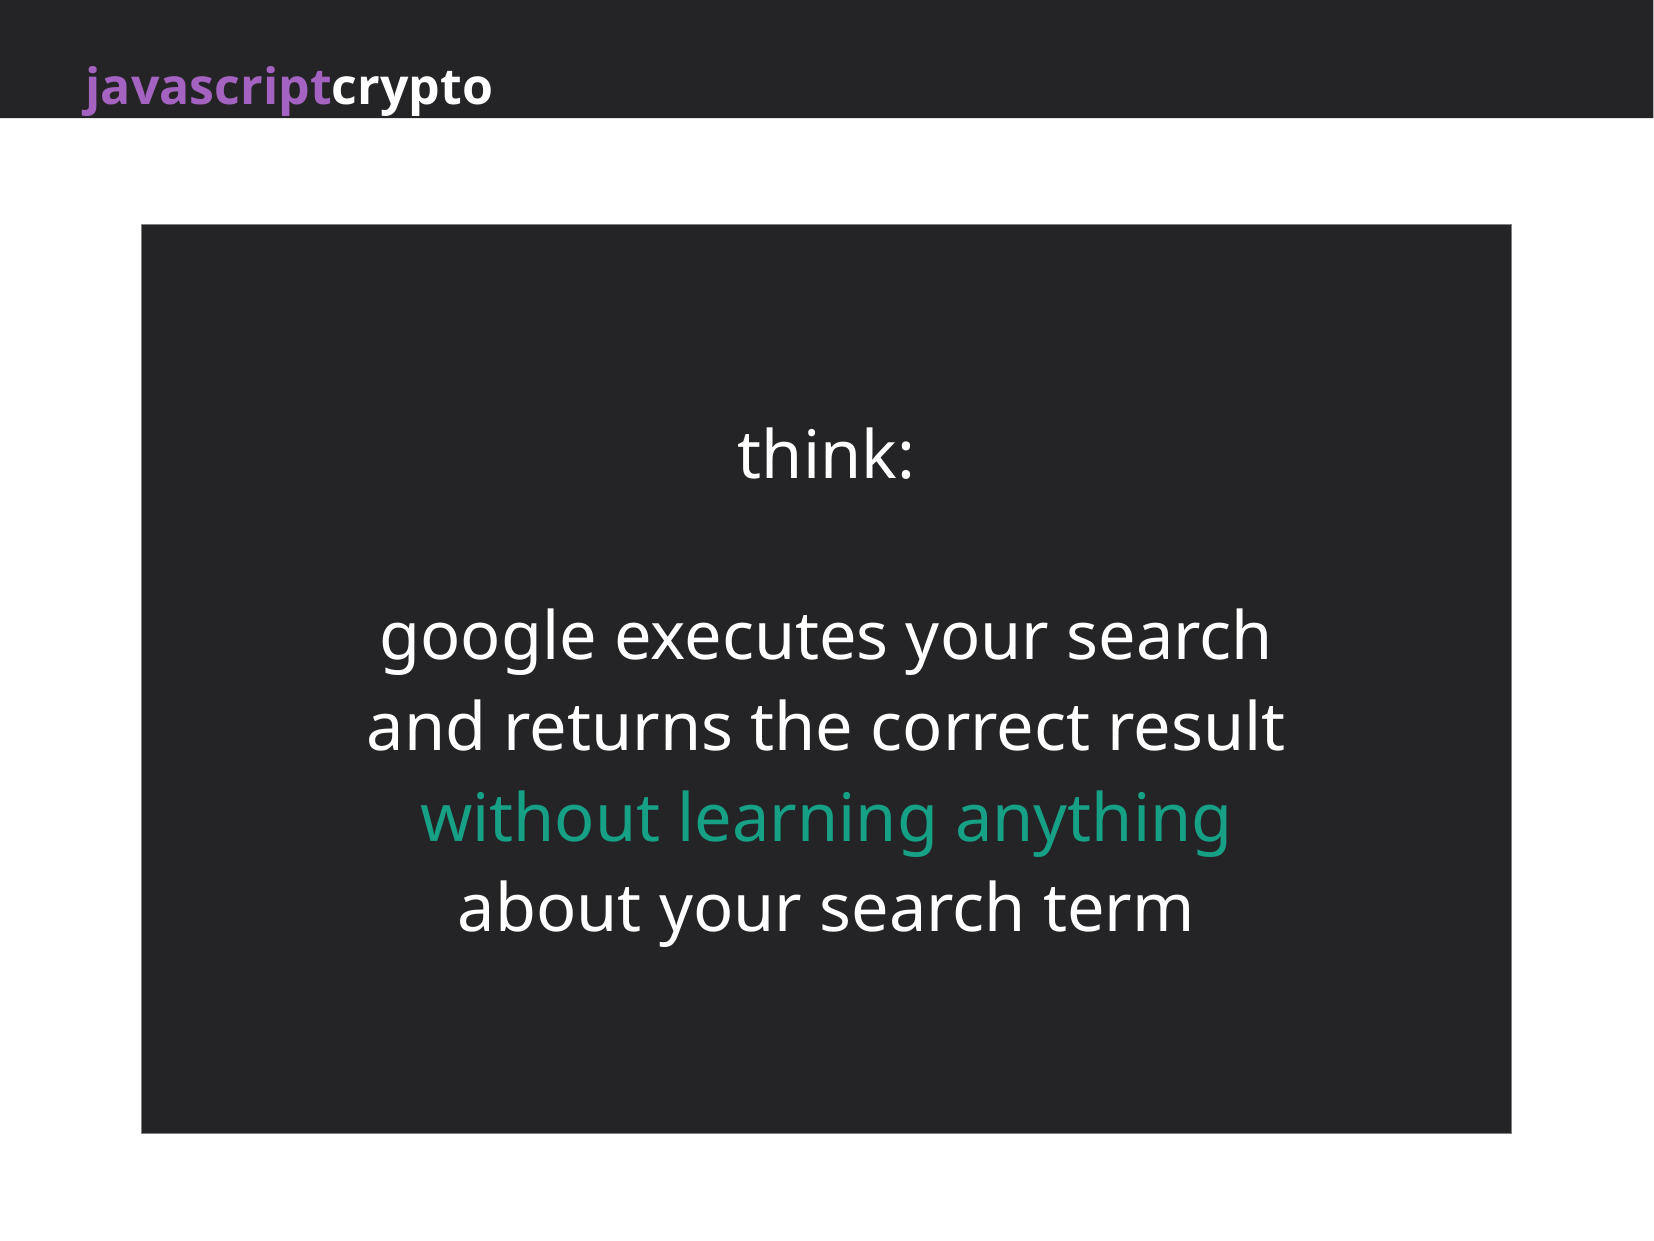

javascriptcrypto
think:
google executes your search
and returns the correct result
without learning anything
about your search term